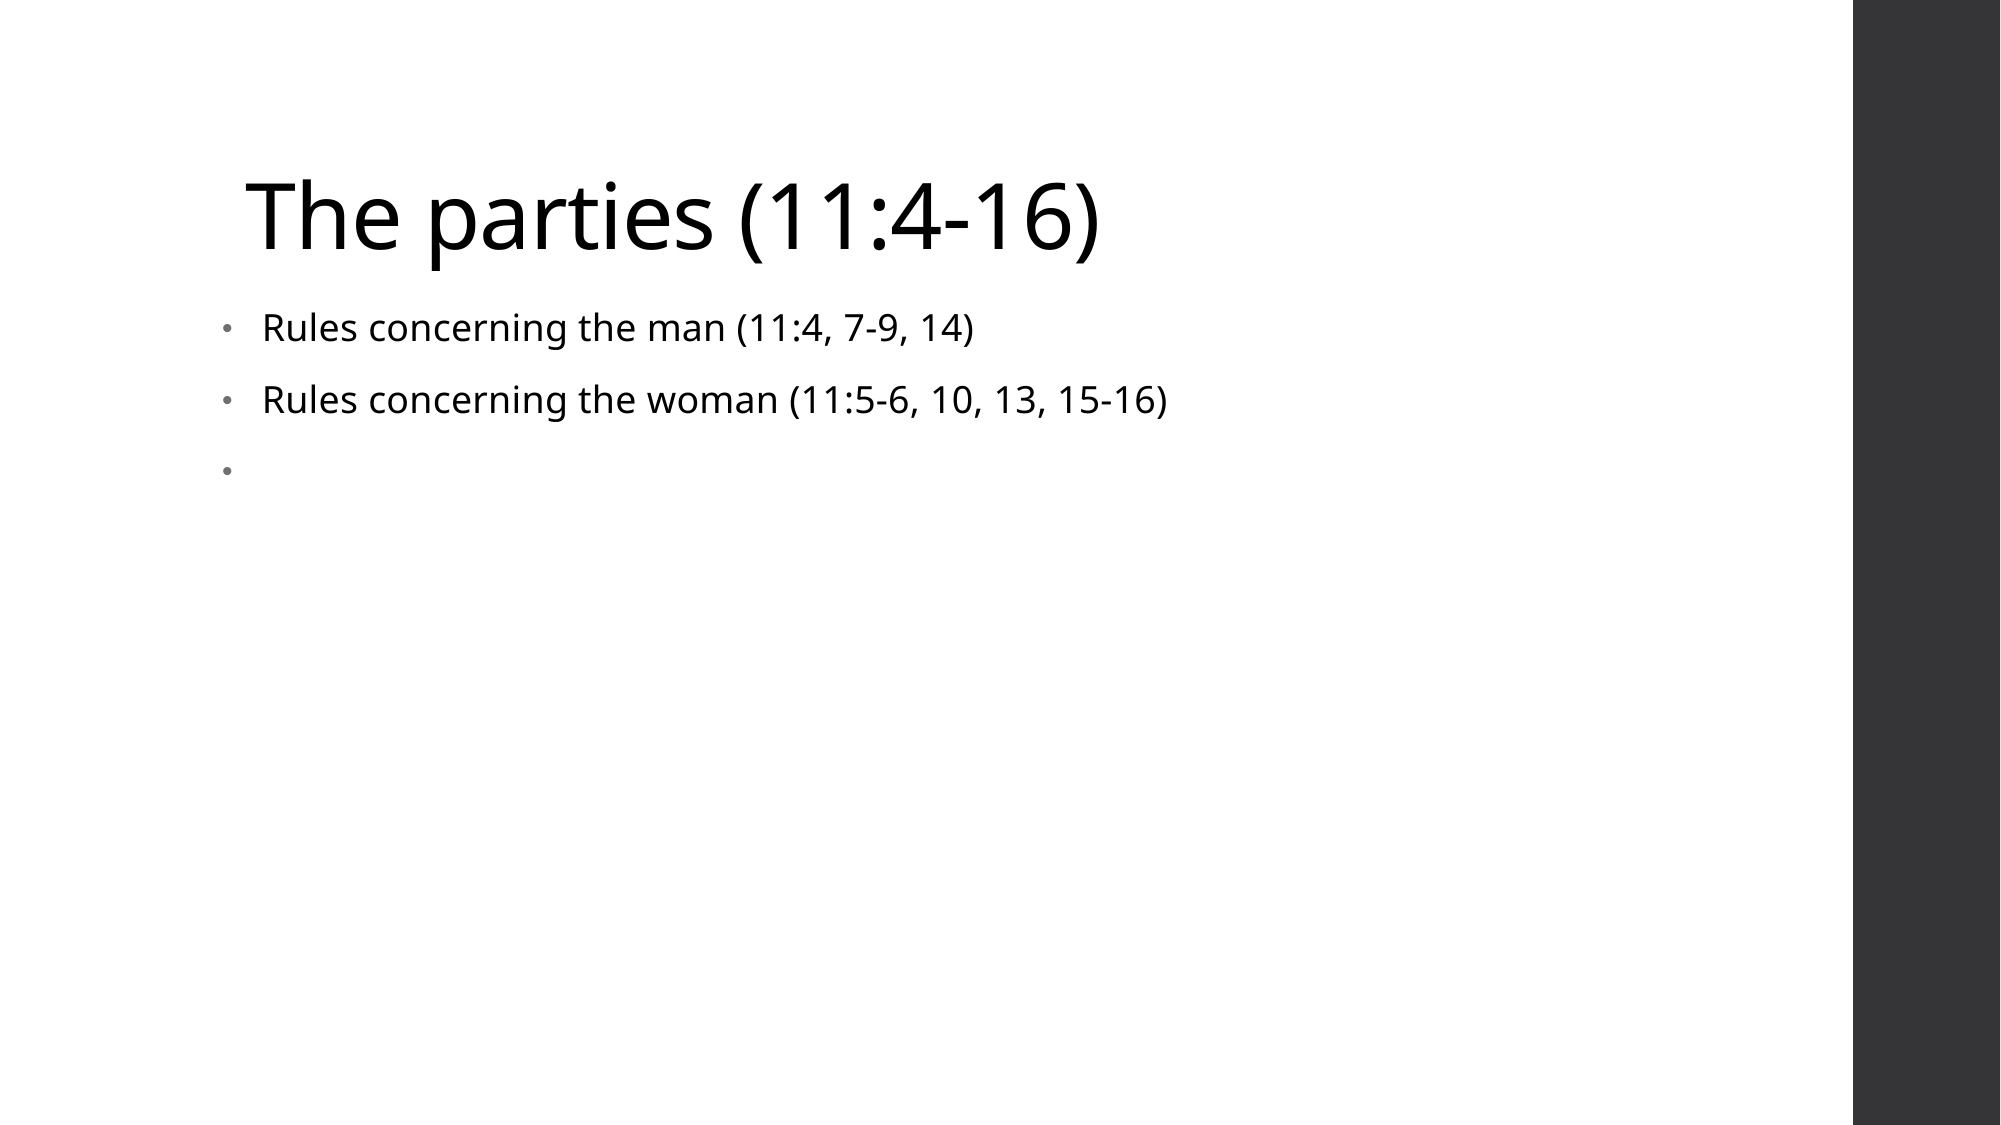

# The parties (11:4-16)
 Rules concerning the man (11:4, 7-9, 14)
 Rules concerning the woman (11:5-6, 10, 13, 15-16)